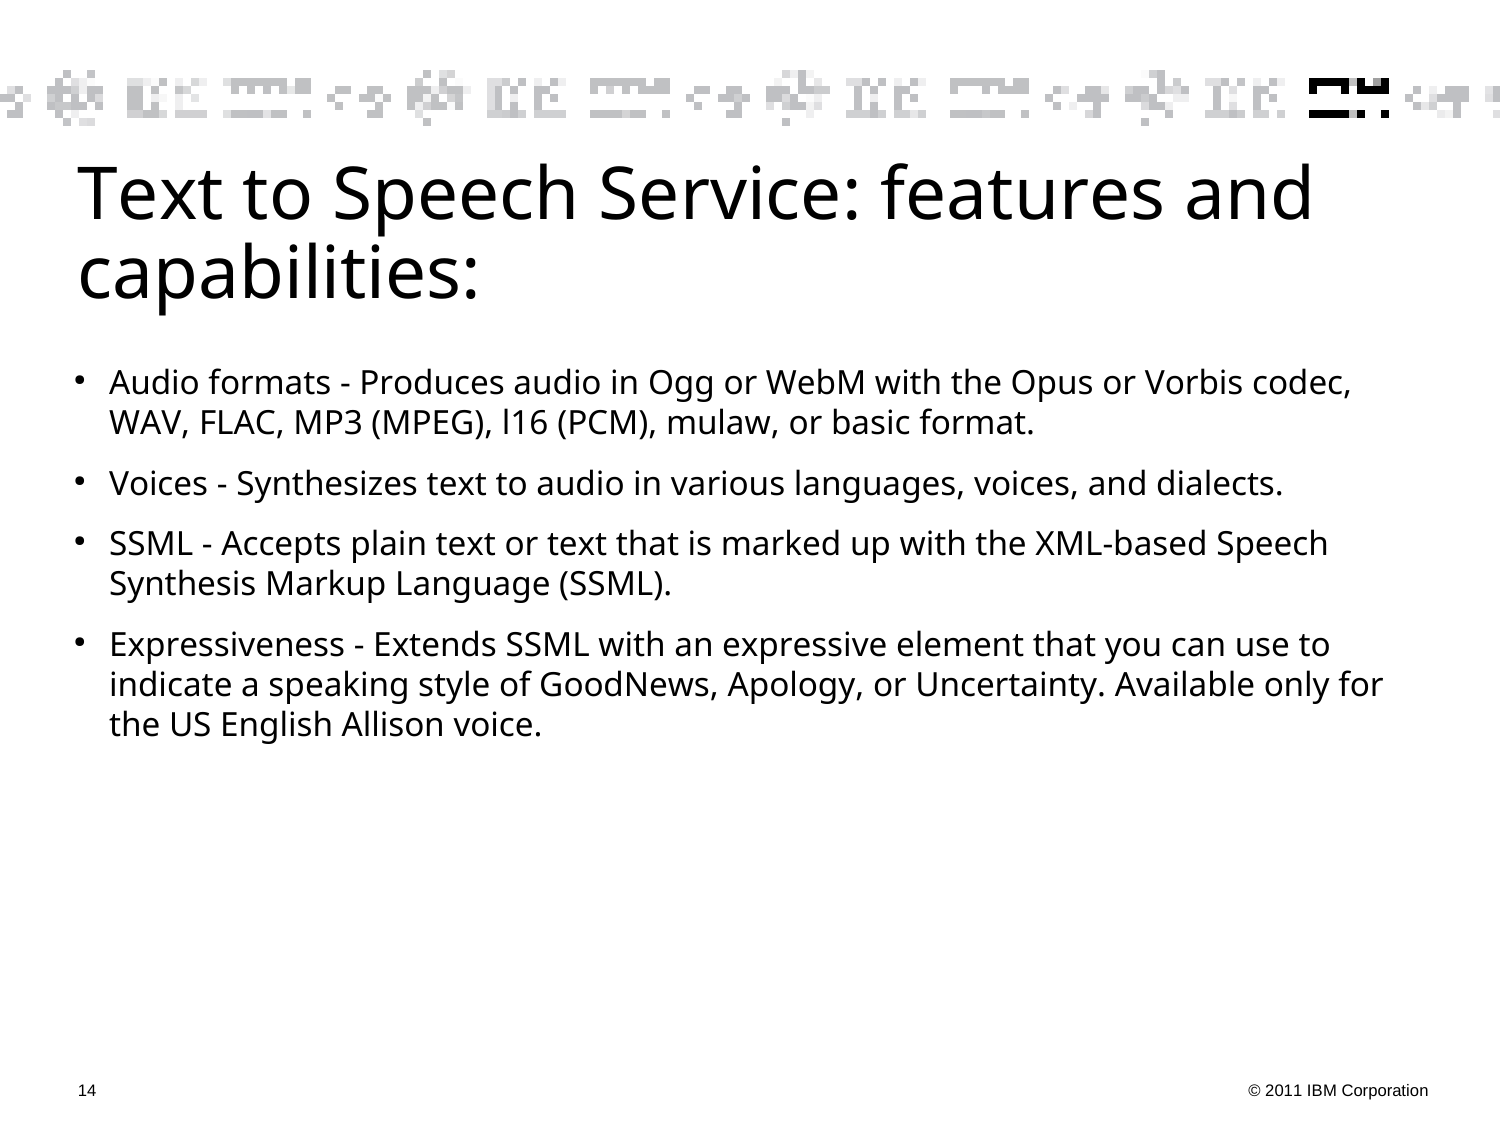

# Text to Speech Service: features and capabilities:
Audio formats - Produces audio in Ogg or WebM with the Opus or Vorbis codec, WAV, FLAC, MP3 (MPEG), l16 (PCM), mulaw, or basic format.
Voices - Synthesizes text to audio in various languages, voices, and dialects.
SSML - Accepts plain text or text that is marked up with the XML-based Speech Synthesis Markup Language (SSML).
Expressiveness - Extends SSML with an expressive element that you can use to indicate a speaking style of GoodNews, Apology, or Uncertainty. Available only for the US English Allison voice.
14